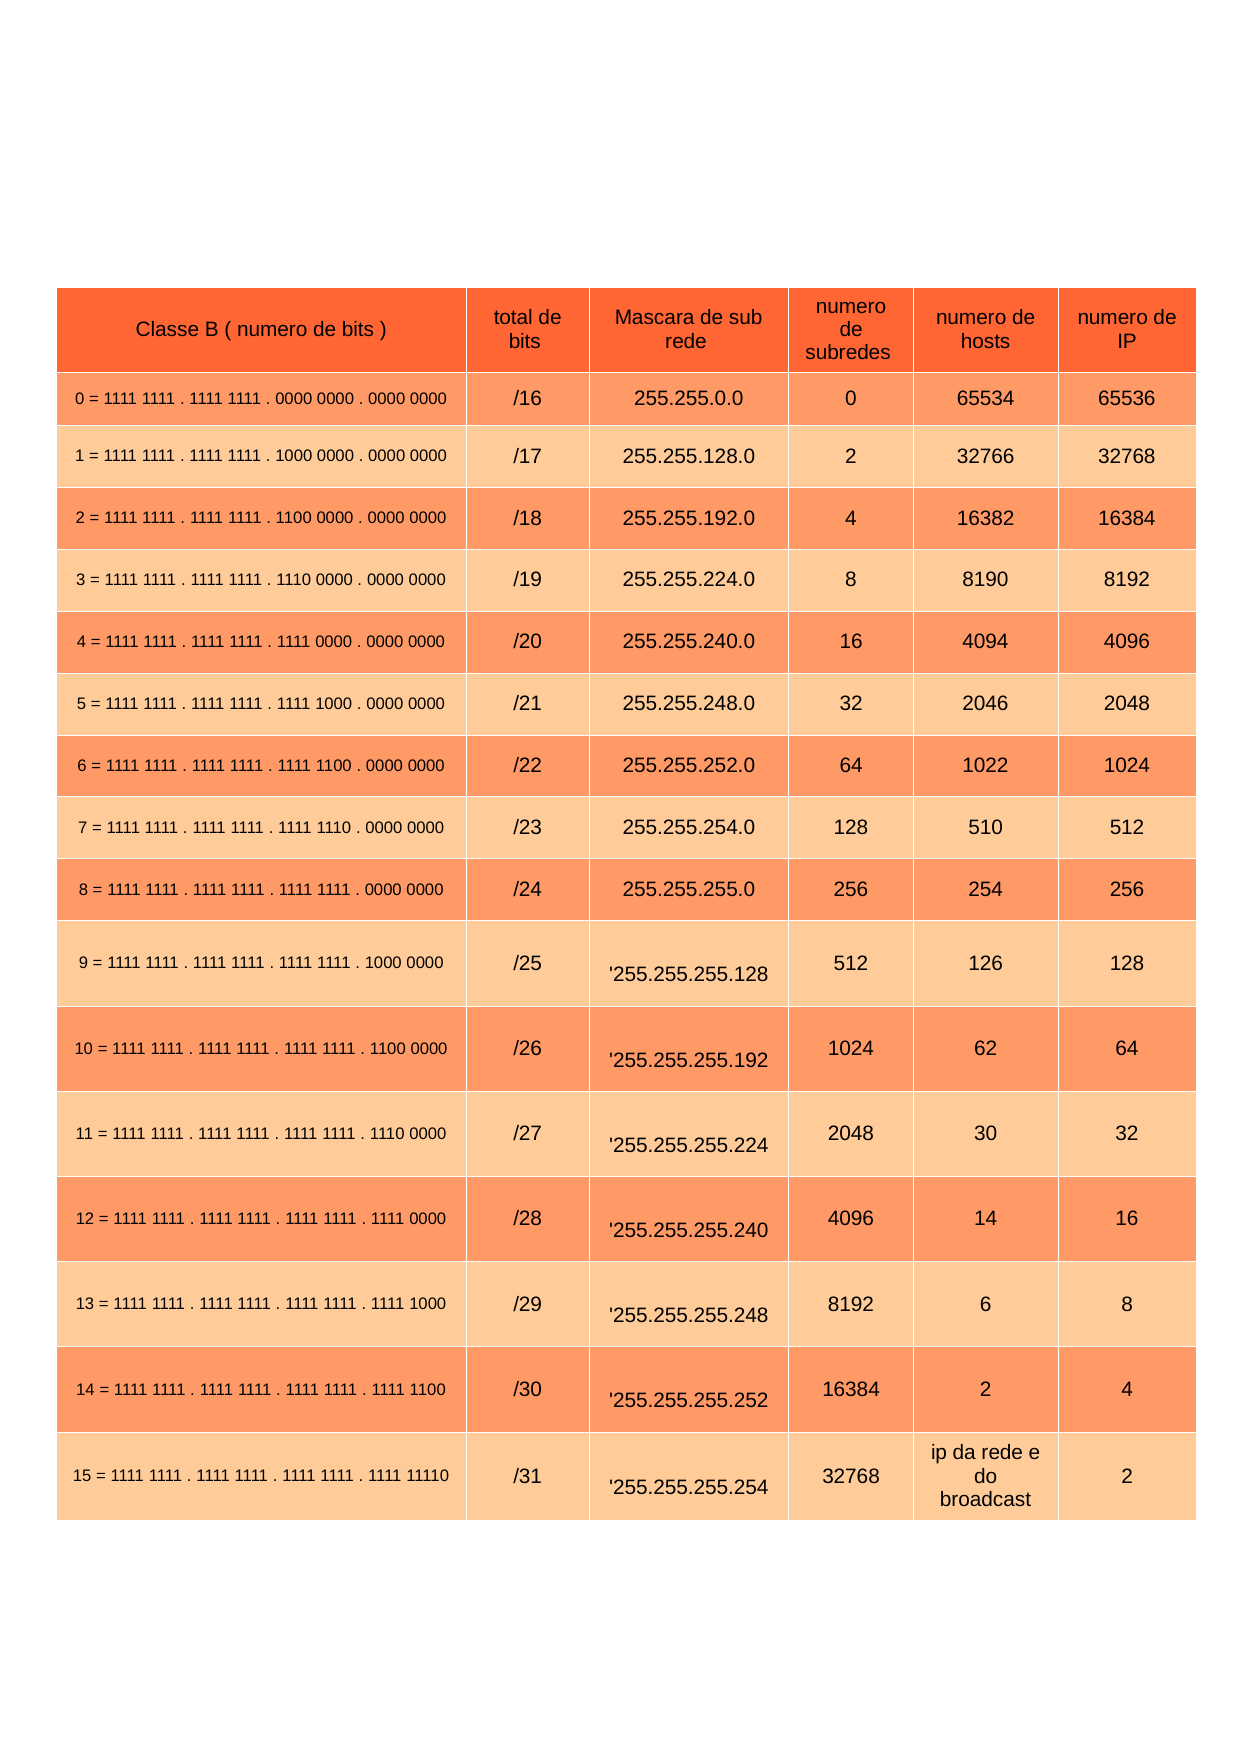

| Classe B ( numero de bits ) | total de bits | Mascara de sub rede | numero de subredes | numero de hosts | numero de IP |
| --- | --- | --- | --- | --- | --- |
| 0 = 1111 1111 . 1111 1111 . 0000 0000 . 0000 0000 | /16 | 255.255.0.0 | 0 | 65534 | 65536 |
| 1 = 1111 1111 . 1111 1111 . 1000 0000 . 0000 0000 | /17 | 255.255.128.0 | 2 | 32766 | 32768 |
| 2 = 1111 1111 . 1111 1111 . 1100 0000 . 0000 0000 | /18 | 255.255.192.0 | 4 | 16382 | 16384 |
| 3 = 1111 1111 . 1111 1111 . 1110 0000 . 0000 0000 | /19 | 255.255.224.0 | 8 | 8190 | 8192 |
| 4 = 1111 1111 . 1111 1111 . 1111 0000 . 0000 0000 | /20 | 255.255.240.0 | 16 | 4094 | 4096 |
| 5 = 1111 1111 . 1111 1111 . 1111 1000 . 0000 0000 | /21 | 255.255.248.0 | 32 | 2046 | 2048 |
| 6 = 1111 1111 . 1111 1111 . 1111 1100 . 0000 0000 | /22 | 255.255.252.0 | 64 | 1022 | 1024 |
| 7 = 1111 1111 . 1111 1111 . 1111 1110 . 0000 0000 | /23 | 255.255.254.0 | 128 | 510 | 512 |
| 8 = 1111 1111 . 1111 1111 . 1111 1111 . 0000 0000 | /24 | 255.255.255.0 | 256 | 254 | 256 |
| 9 = 1111 1111 . 1111 1111 . 1111 1111 . 1000 0000 | /25 | '255.255.255.128 | 512 | 126 | 128 |
| 10 = 1111 1111 . 1111 1111 . 1111 1111 . 1100 0000 | /26 | '255.255.255.192 | 1024 | 62 | 64 |
| 11 = 1111 1111 . 1111 1111 . 1111 1111 . 1110 0000 | /27 | '255.255.255.224 | 2048 | 30 | 32 |
| 12 = 1111 1111 . 1111 1111 . 1111 1111 . 1111 0000 | /28 | '255.255.255.240 | 4096 | 14 | 16 |
| 13 = 1111 1111 . 1111 1111 . 1111 1111 . 1111 1000 | /29 | '255.255.255.248 | 8192 | 6 | 8 |
| 14 = 1111 1111 . 1111 1111 . 1111 1111 . 1111 1100 | /30 | '255.255.255.252 | 16384 | 2 | 4 |
| 15 = 1111 1111 . 1111 1111 . 1111 1111 . 1111 11110 | /31 | '255.255.255.254 | 32768 | ip da rede e do broadcast | 2 |